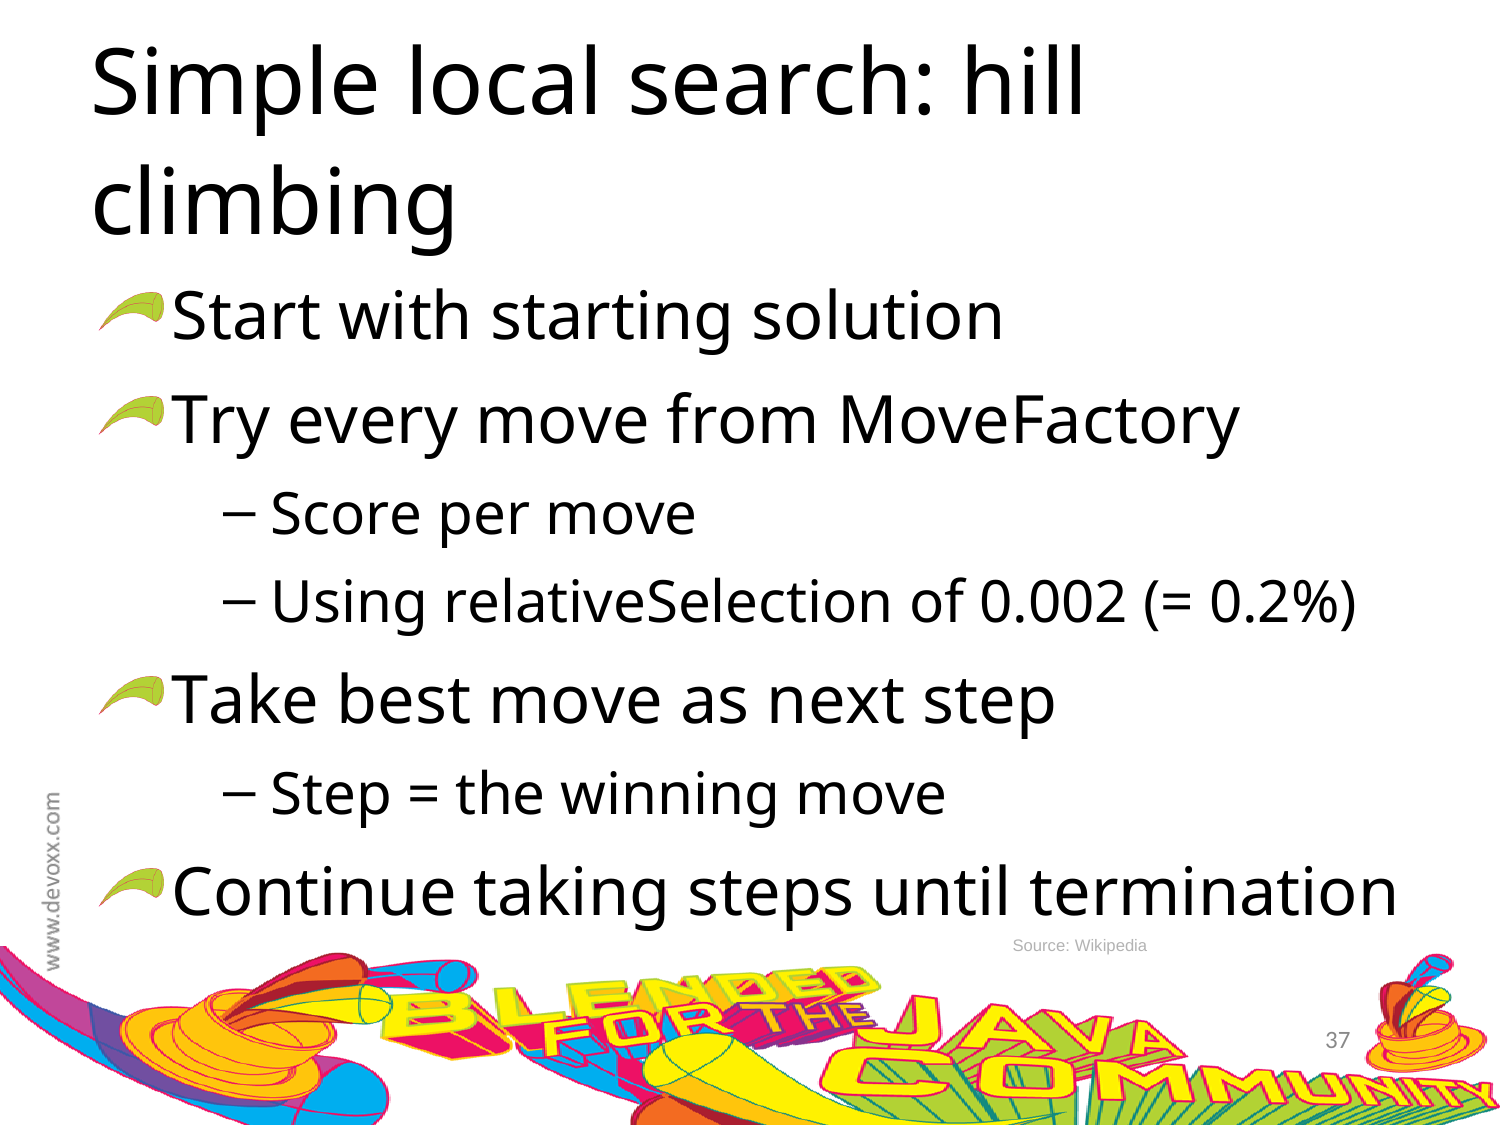

# Simple local search: hill climbing
Start with starting solution
Try every move from MoveFactory
Score per move
Using relativeSelection of 0.002 (= 0.2%)
Take best move as next step
Step = the winning move
Continue taking steps until termination
Source: Wikipedia
37